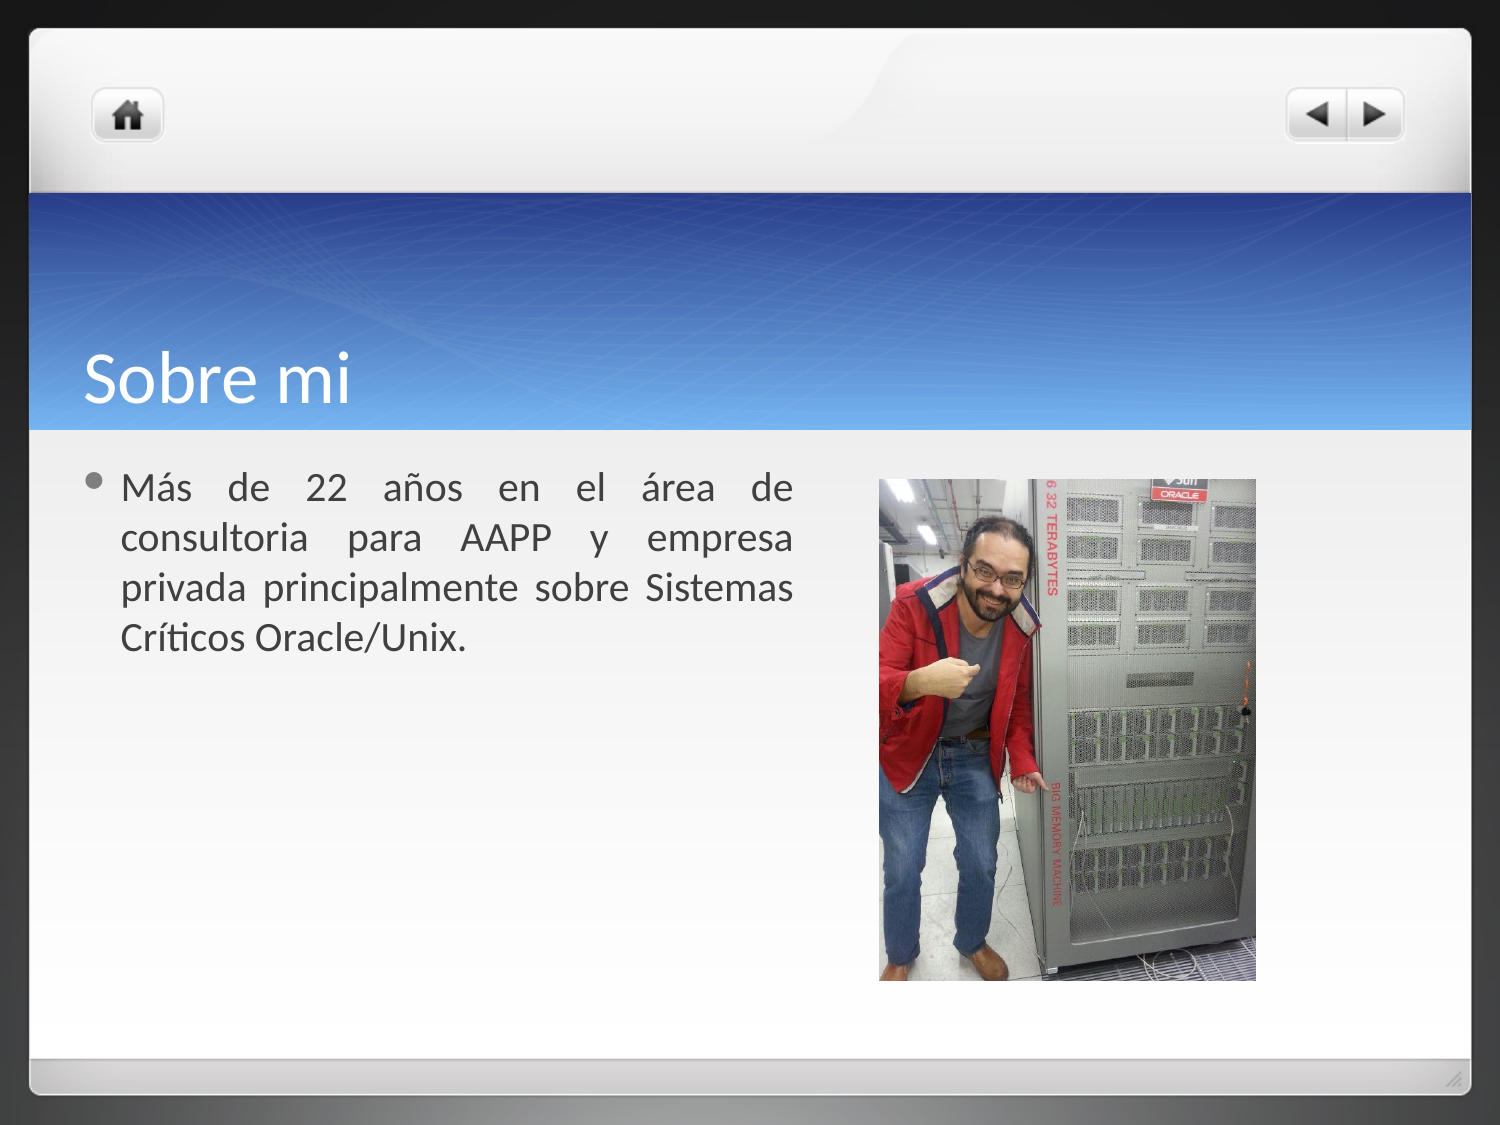

# Sobre mi
Más de 22 años en el área de consultoria para AAPP y empresa privada principalmente sobre Sistemas Críticos Oracle/Unix.